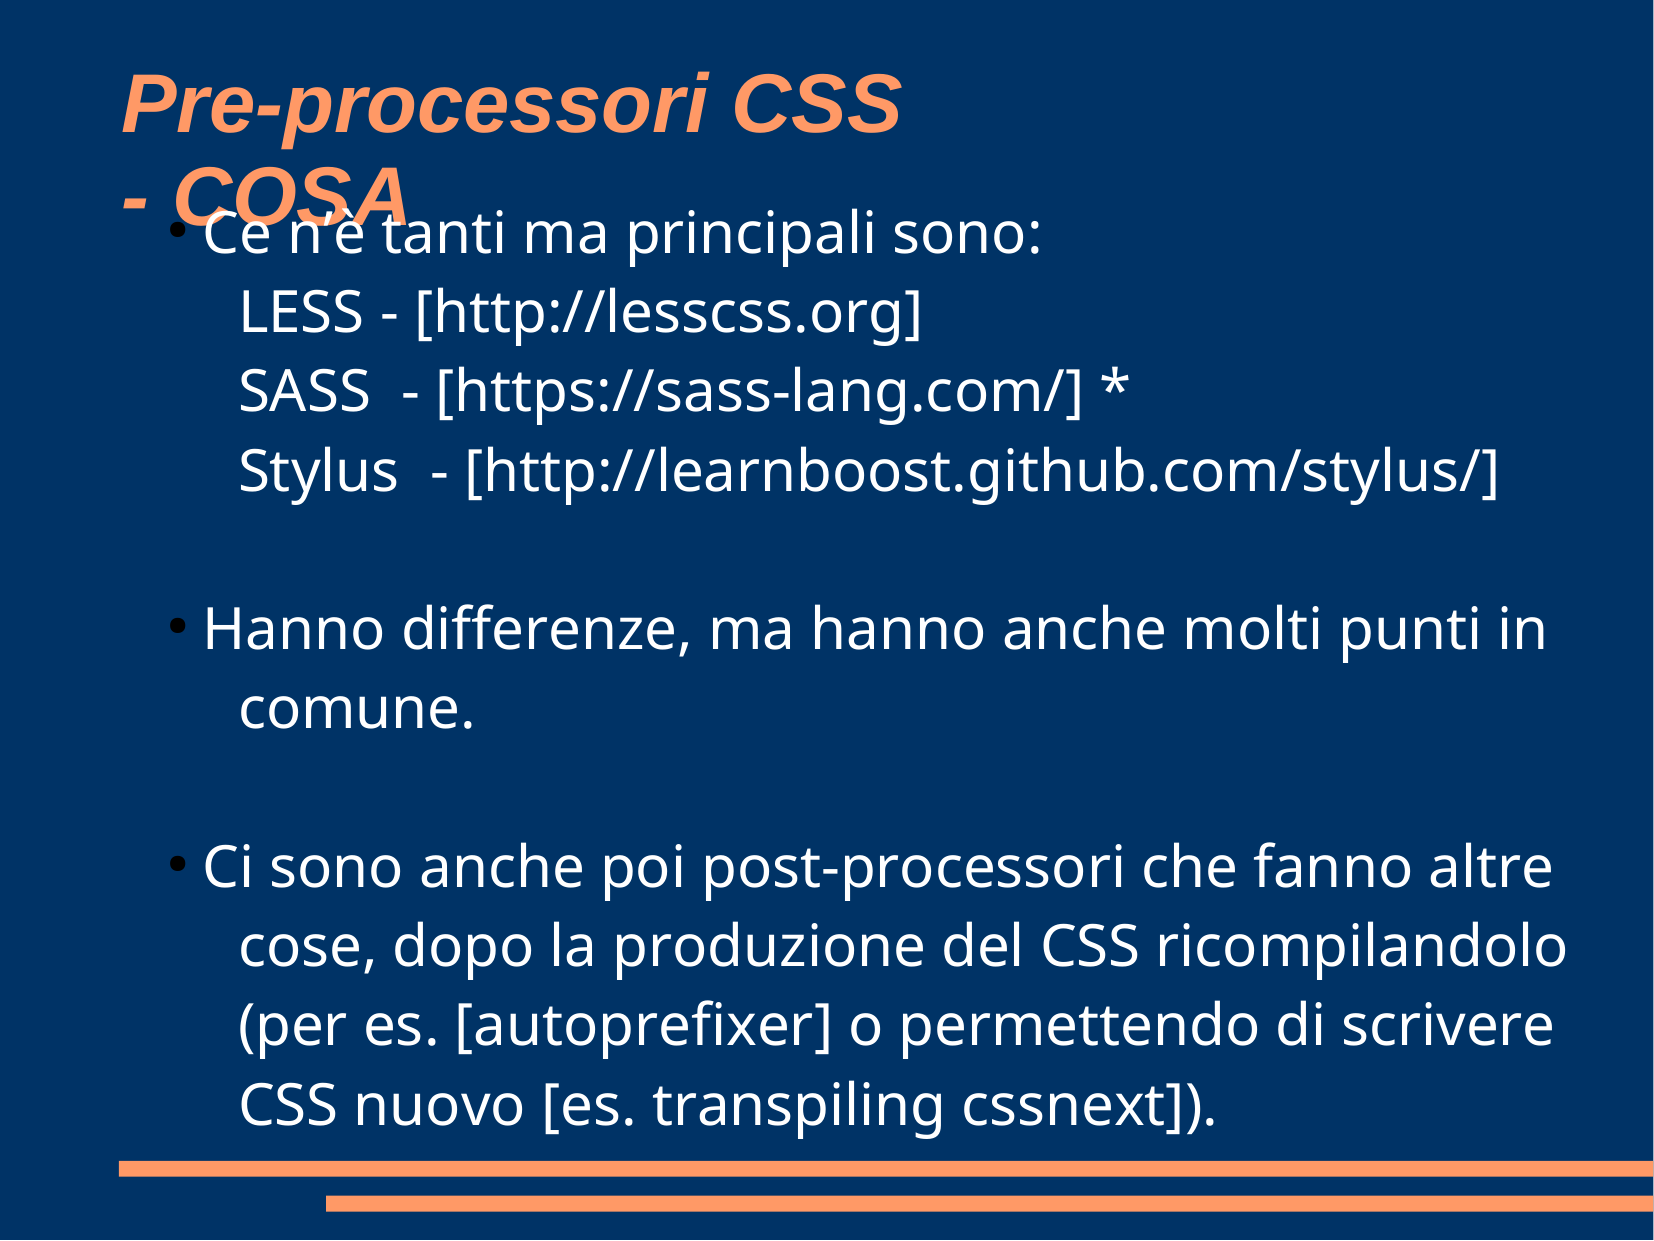

# Pre-processori CSS - COSA
Ce n’è tanti ma principali sono:
LESS - [http://lesscss.org]
SASS - [https://sass-lang.com/] *
Stylus - [http://learnboost.github.com/stylus/]
Hanno differenze, ma hanno anche molti punti in comune.
Ci sono anche poi post-processori che fanno altre cose, dopo la produzione del CSS ricompilandolo (per es. [autoprefixer] o permettendo di scrivere CSS nuovo [es. transpiling cssnext]).